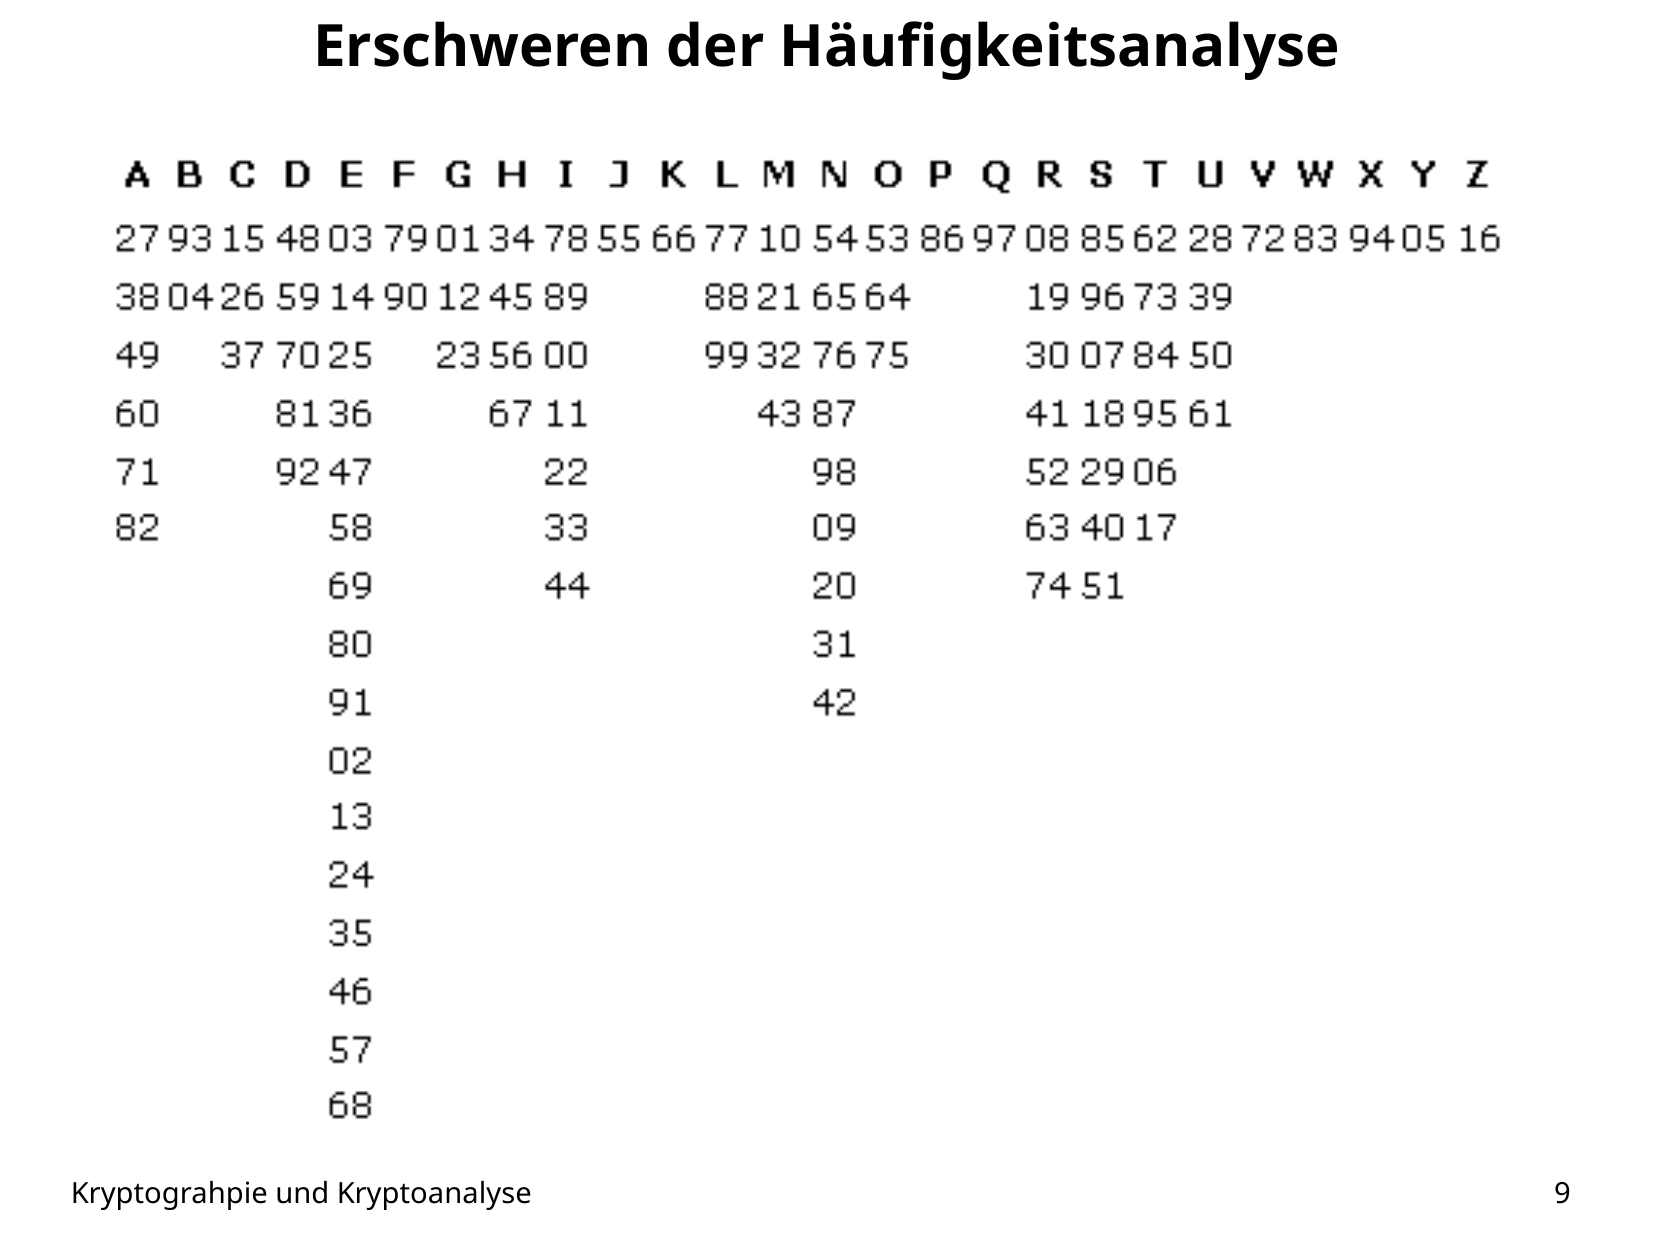

# Erschweren der Häufigkeitsanalyse
Kryptograhpie und Kryptoanalyse
9